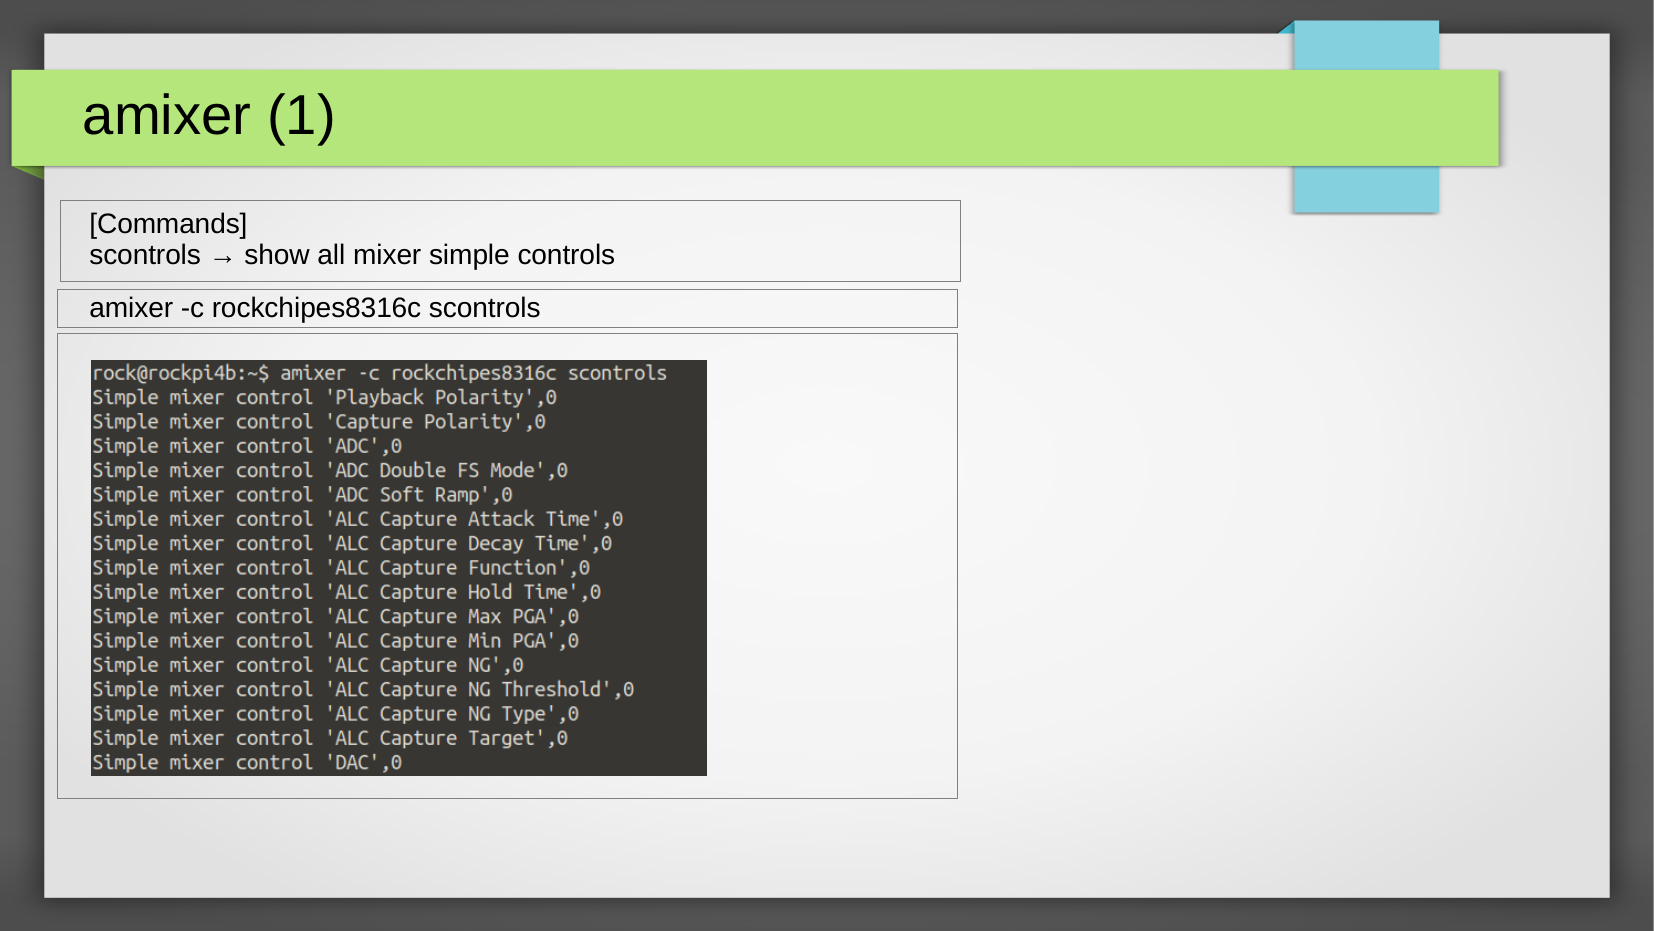

# amixer (1)
[Commands]
scontrols → show all mixer simple controls
amixer -c rockchipes8316c scontrols